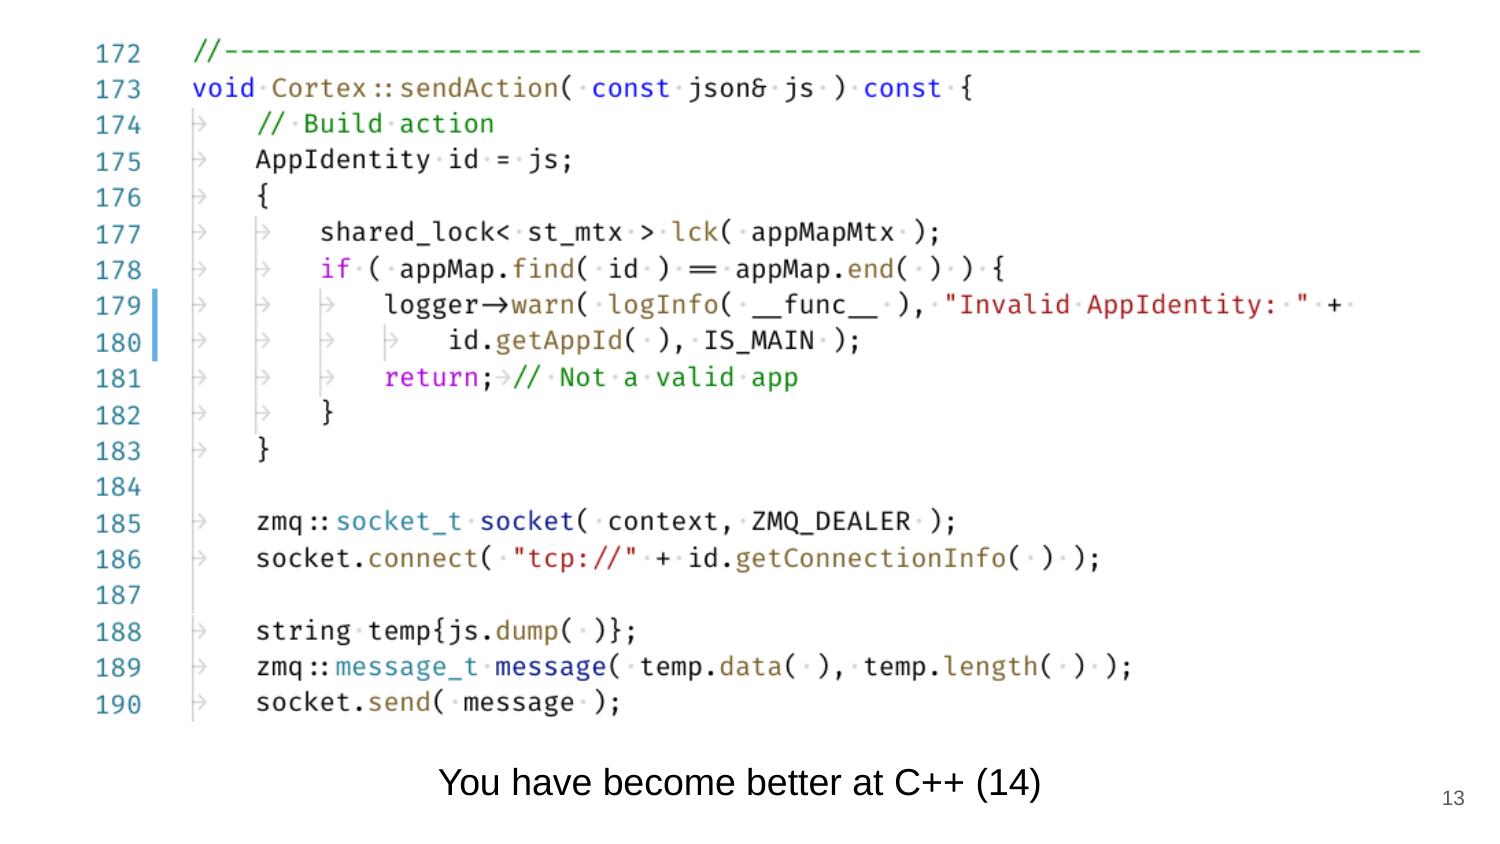

You have become better at C++ (14)